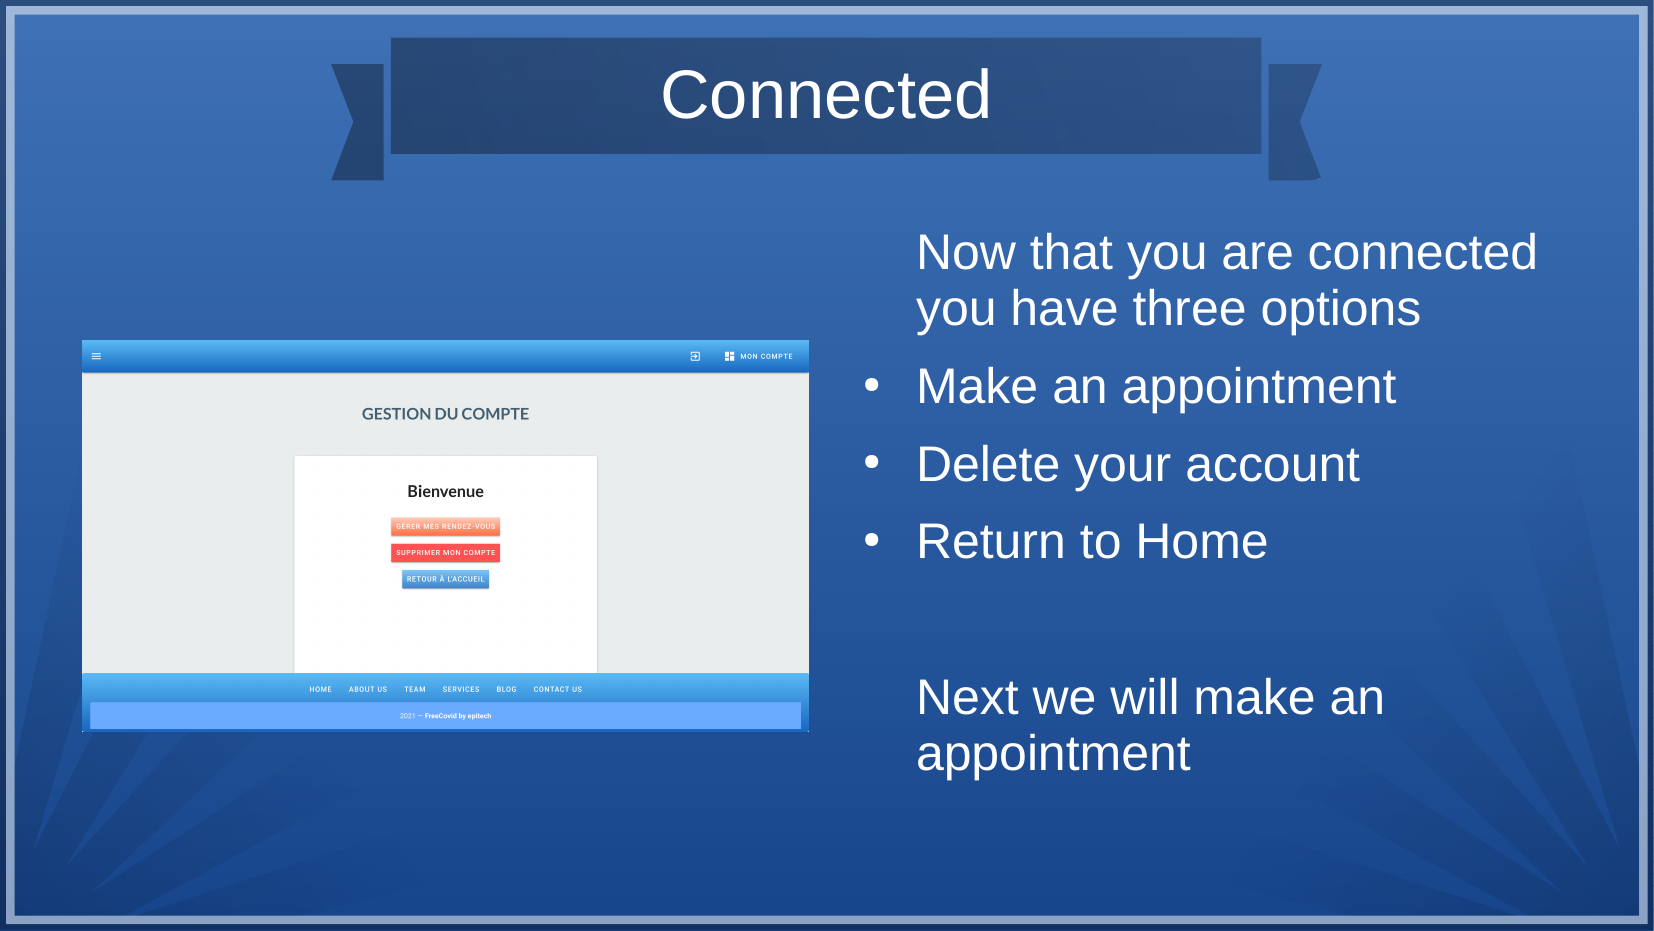

# Connected
Now that you are connected you have three options
Make an appointment
Delete your account
Return to Home
Next we will make an appointment